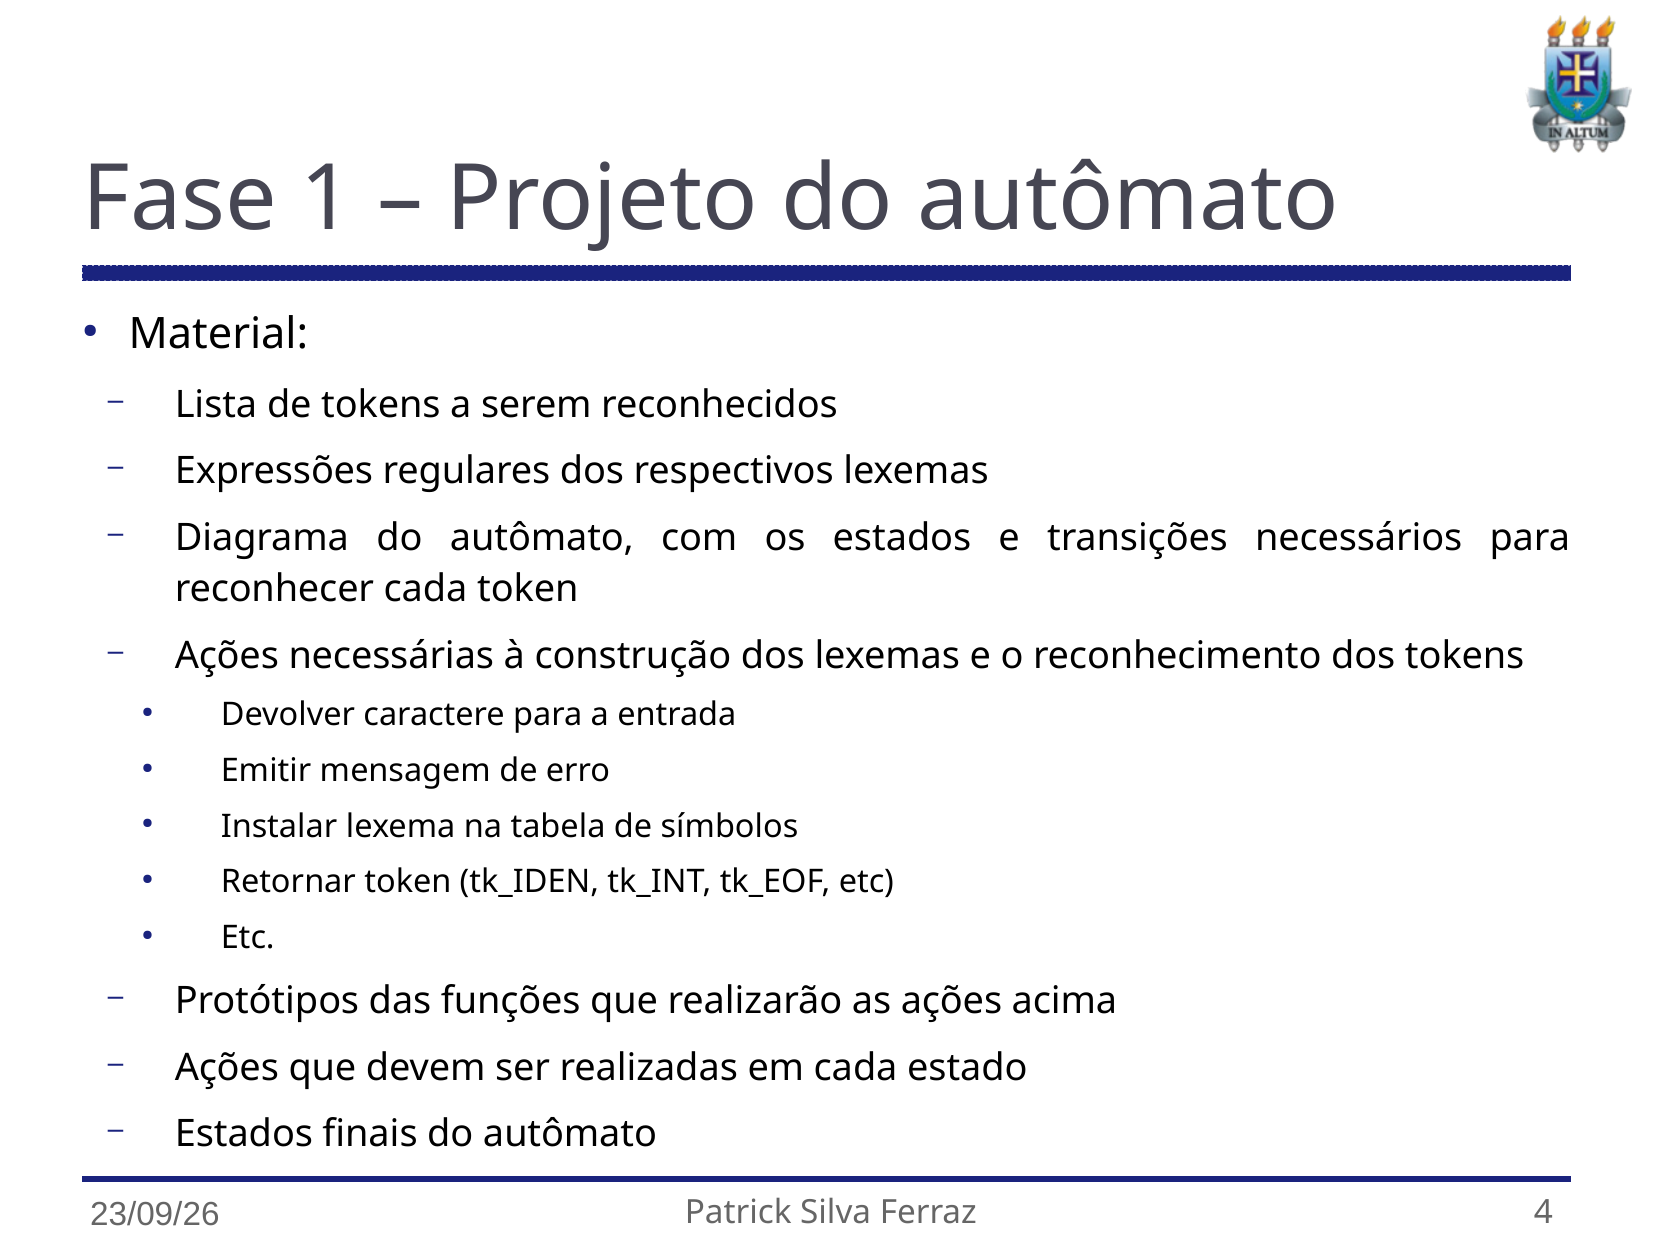

# Fase 1 – Projeto do autômato
Material:
Lista de tokens a serem reconhecidos
Expressões regulares dos respectivos lexemas
Diagrama do autômato, com os estados e transições necessários para reconhecer cada token
Ações necessárias à construção dos lexemas e o reconhecimento dos tokens
Devolver caractere para a entrada
Emitir mensagem de erro
Instalar lexema na tabela de símbolos
Retornar token (tk_IDEN, tk_INT, tk_EOF, etc)
Etc.
Protótipos das funções que realizarão as ações acima
Ações que devem ser realizadas em cada estado
Estados finais do autômato